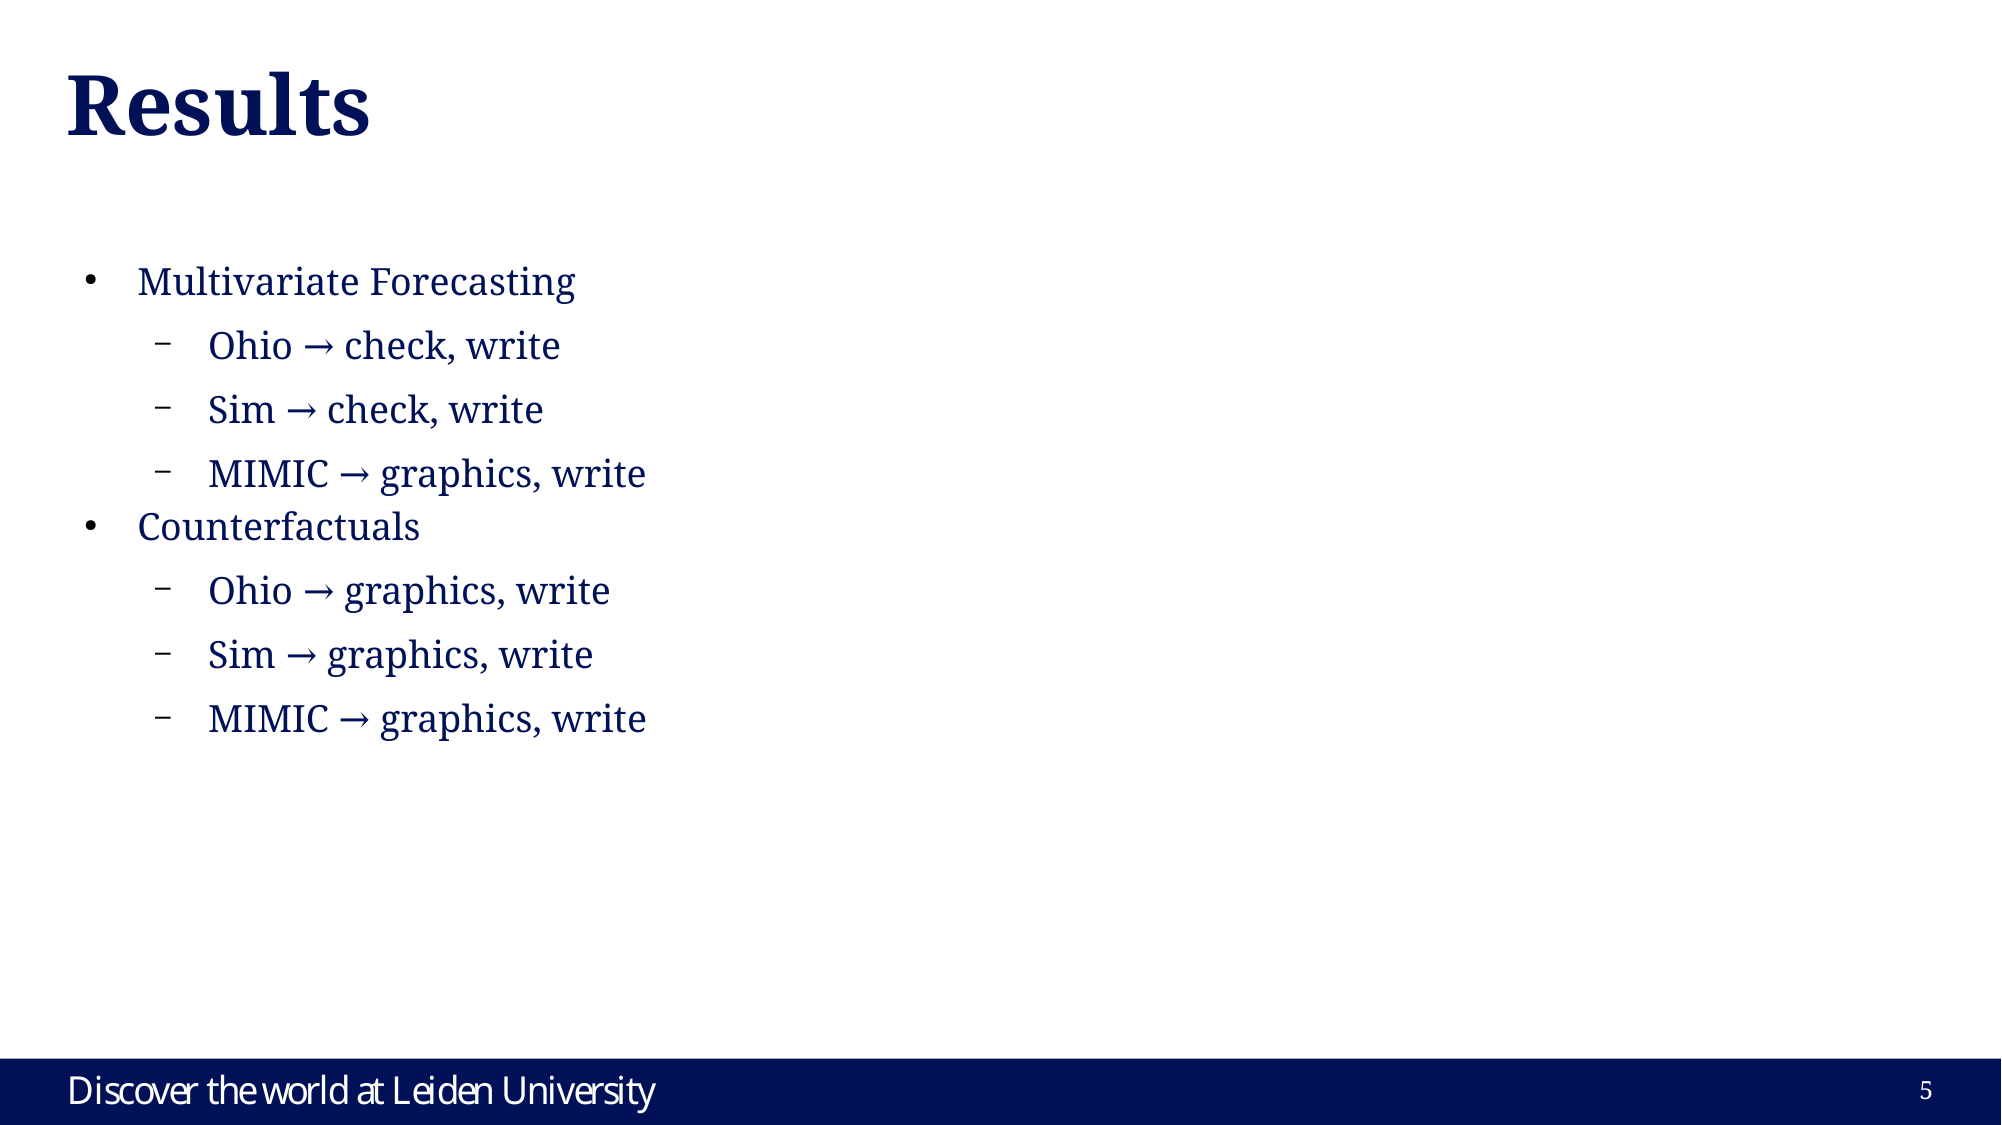

# Results
Multivariate Forecasting
Ohio → check, write
Sim → check, write
MIMIC → graphics, write
Counterfactuals
Ohio → graphics, write
Sim → graphics, write
MIMIC → graphics, write
5